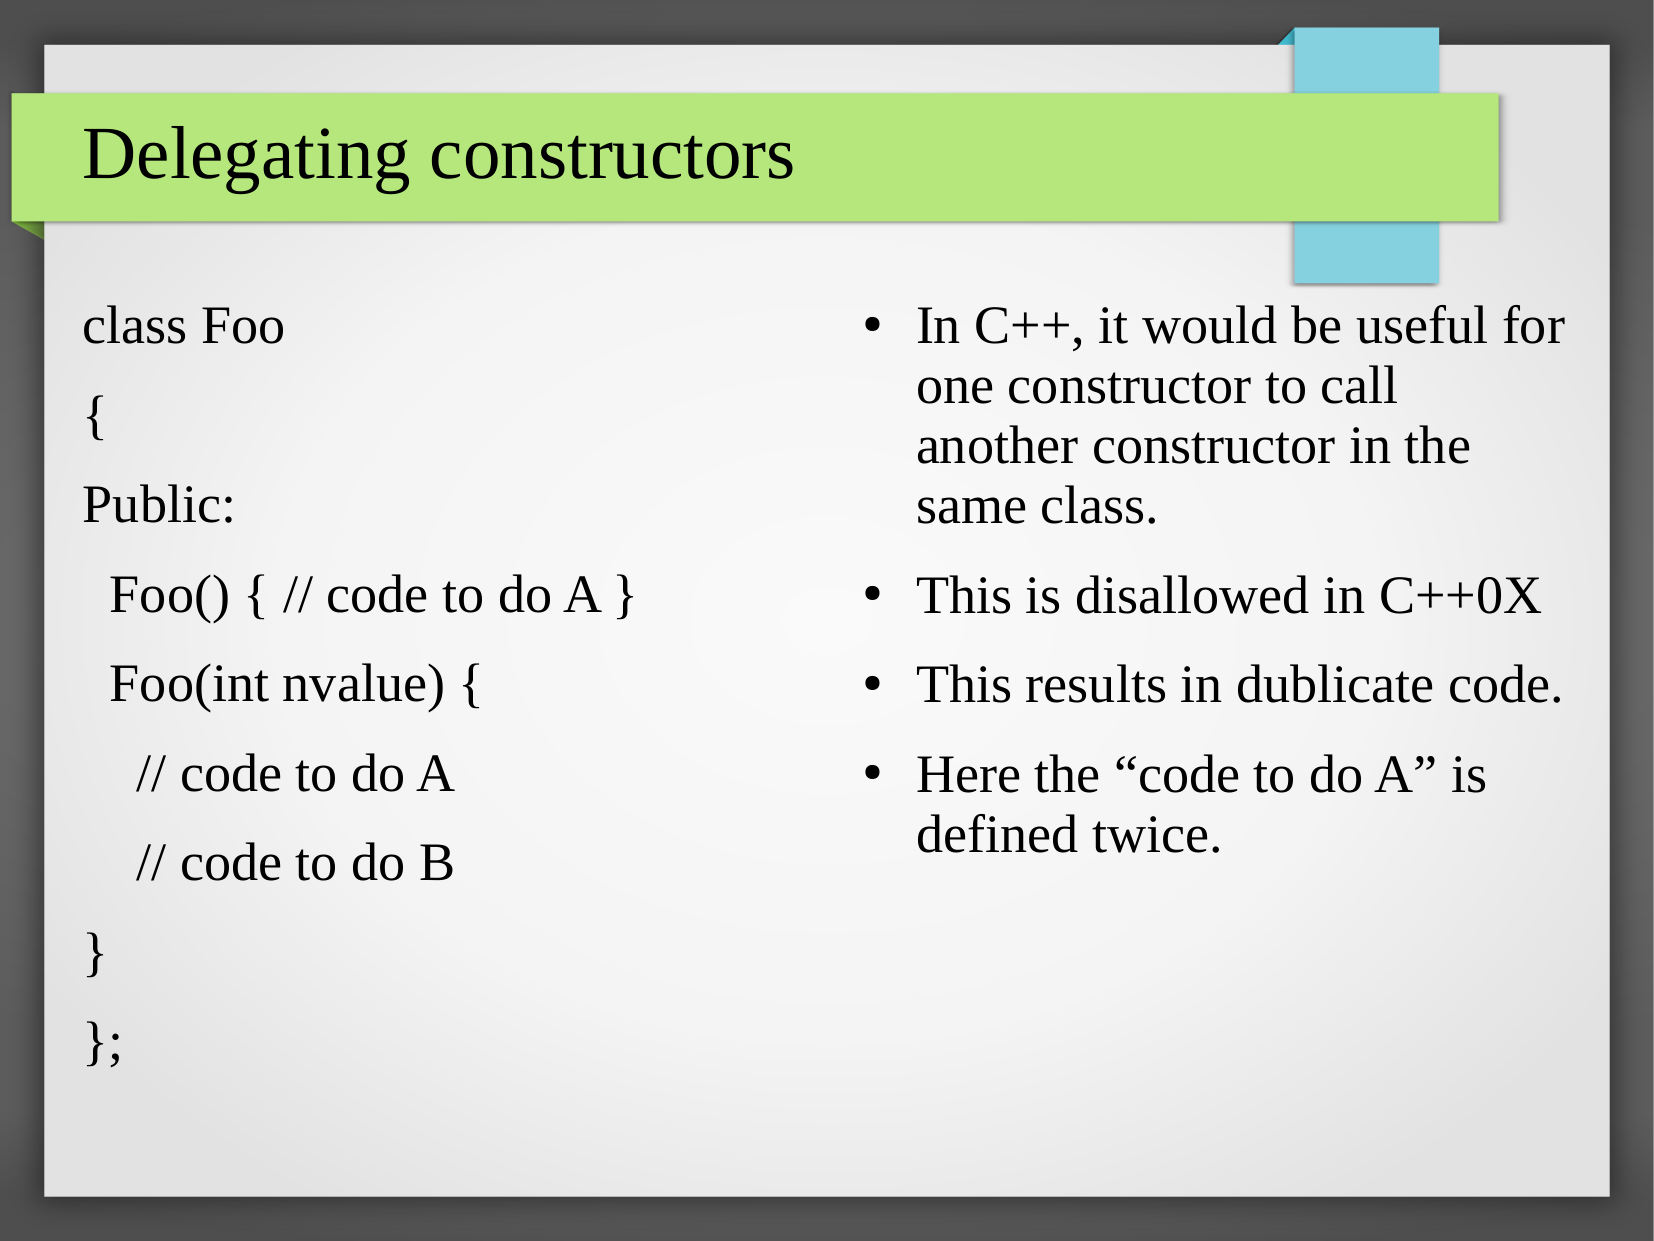

# Delegating constructors
class Foo
{
Public:
 Foo() { // code to do A }
 Foo(int nvalue) {
 // code to do A
 // code to do B
}
};
In C++, it would be useful for one constructor to call another constructor in the same class.
This is disallowed in C++0X
This results in dublicate code.
Here the “code to do A” is defined twice.